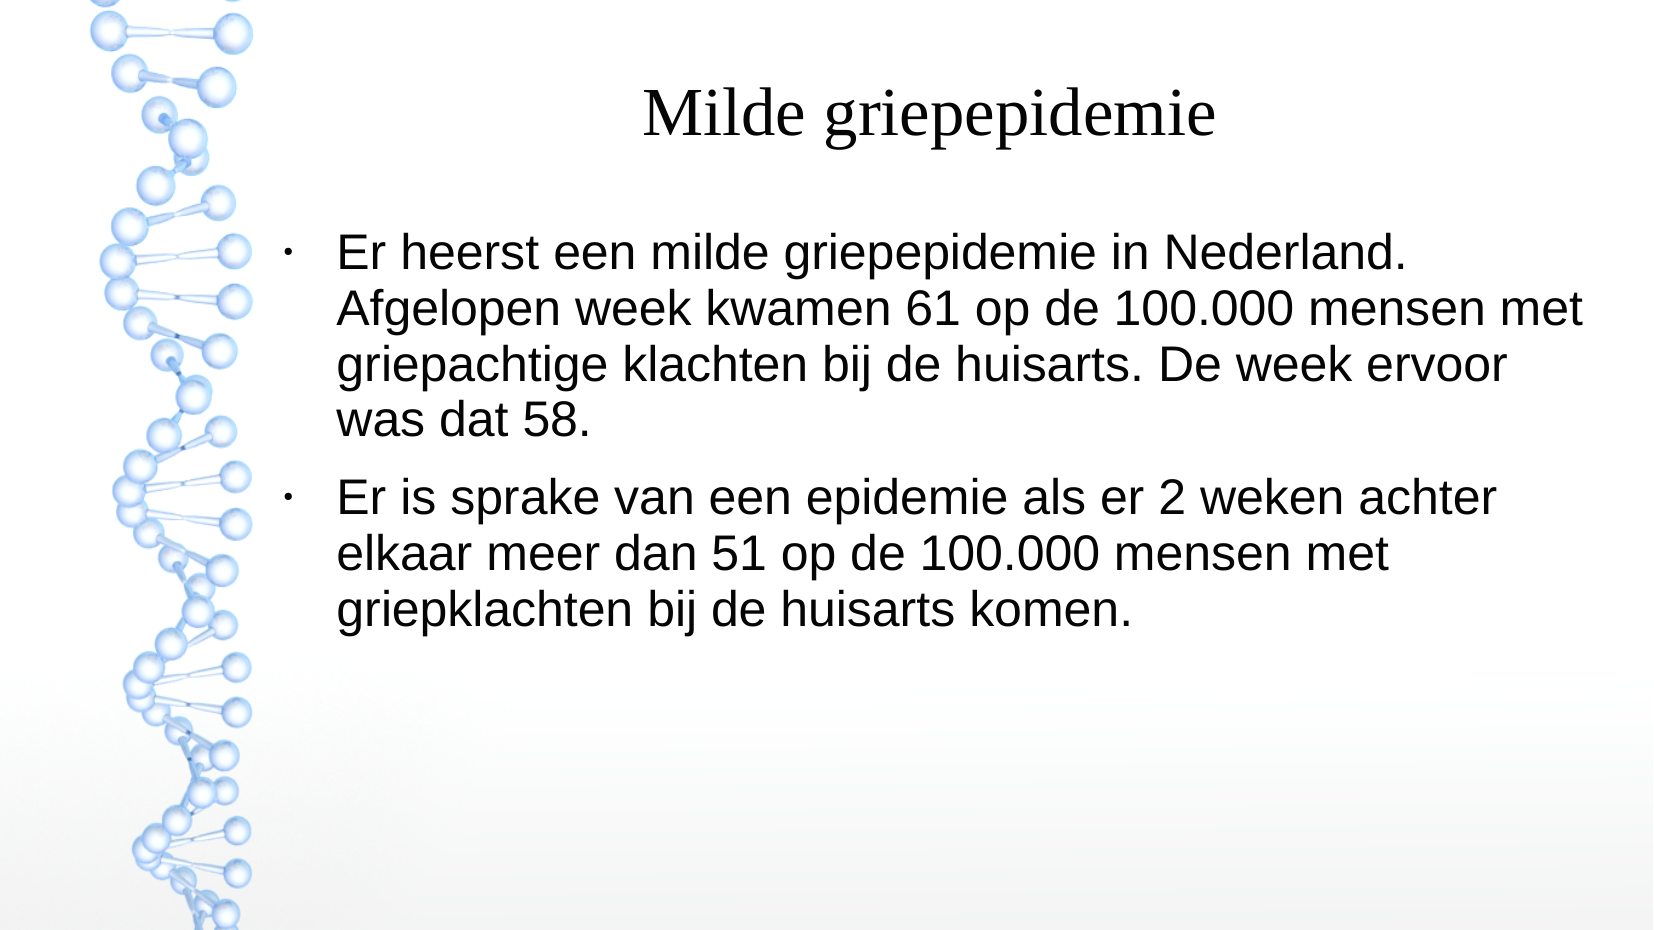

# Milde griepepidemie
Er heerst een milde griepepidemie in Nederland. Afgelopen week kwamen 61 op de 100.000 mensen met griepachtige klachten bij de huisarts. De week ervoor was dat 58.
Er is sprake van een epidemie als er 2 weken achter elkaar meer dan 51 op de 100.000 mensen met griepklachten bij de huisarts komen.
4